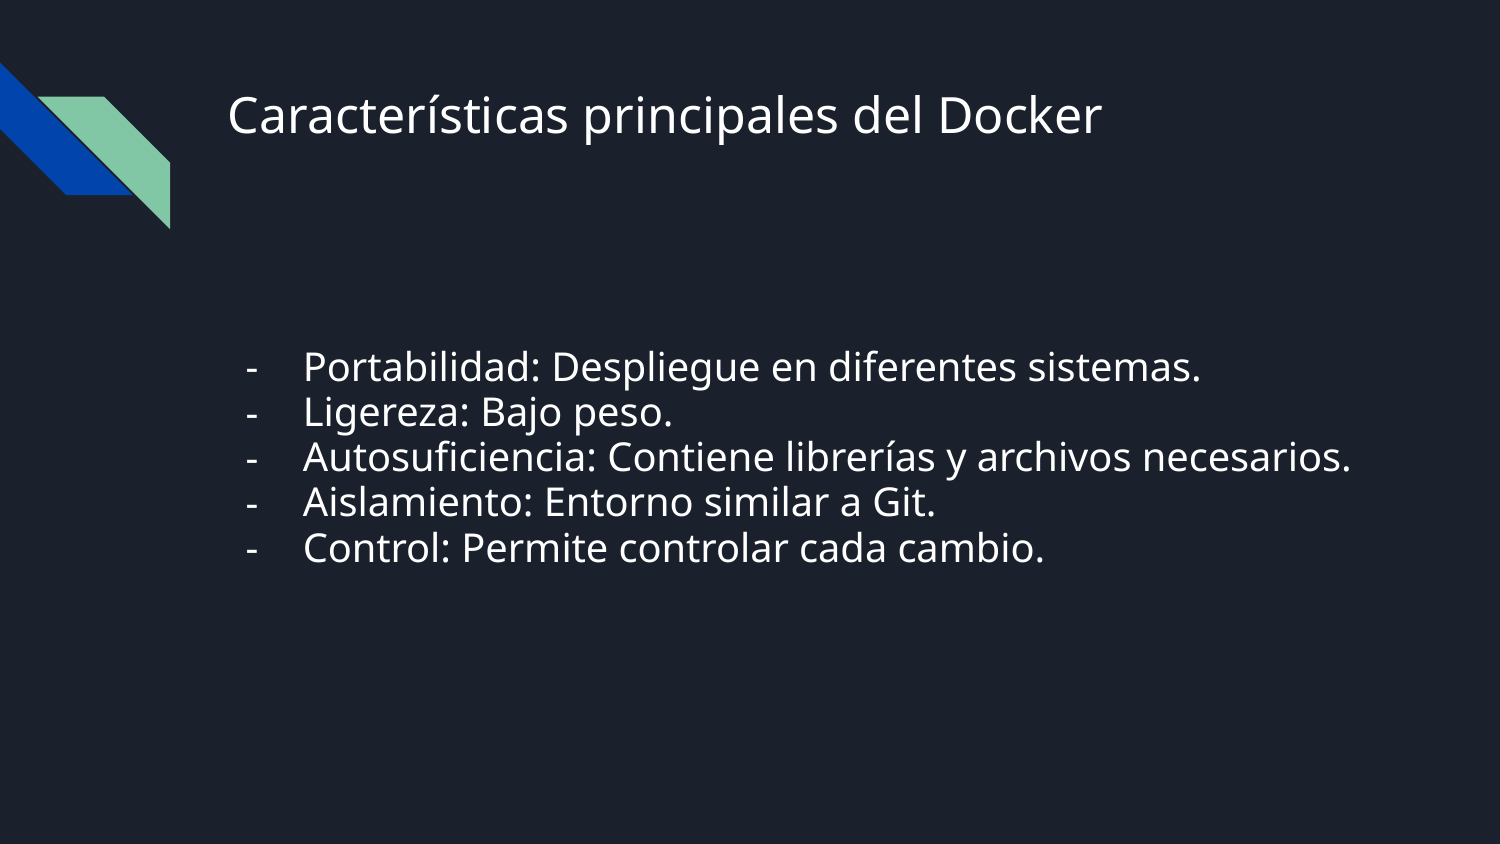

# Características principales del Docker
Portabilidad: Despliegue en diferentes sistemas.
Ligereza: Bajo peso.
Autosuficiencia: Contiene librerías y archivos necesarios.
Aislamiento: Entorno similar a Git.
Control: Permite controlar cada cambio.